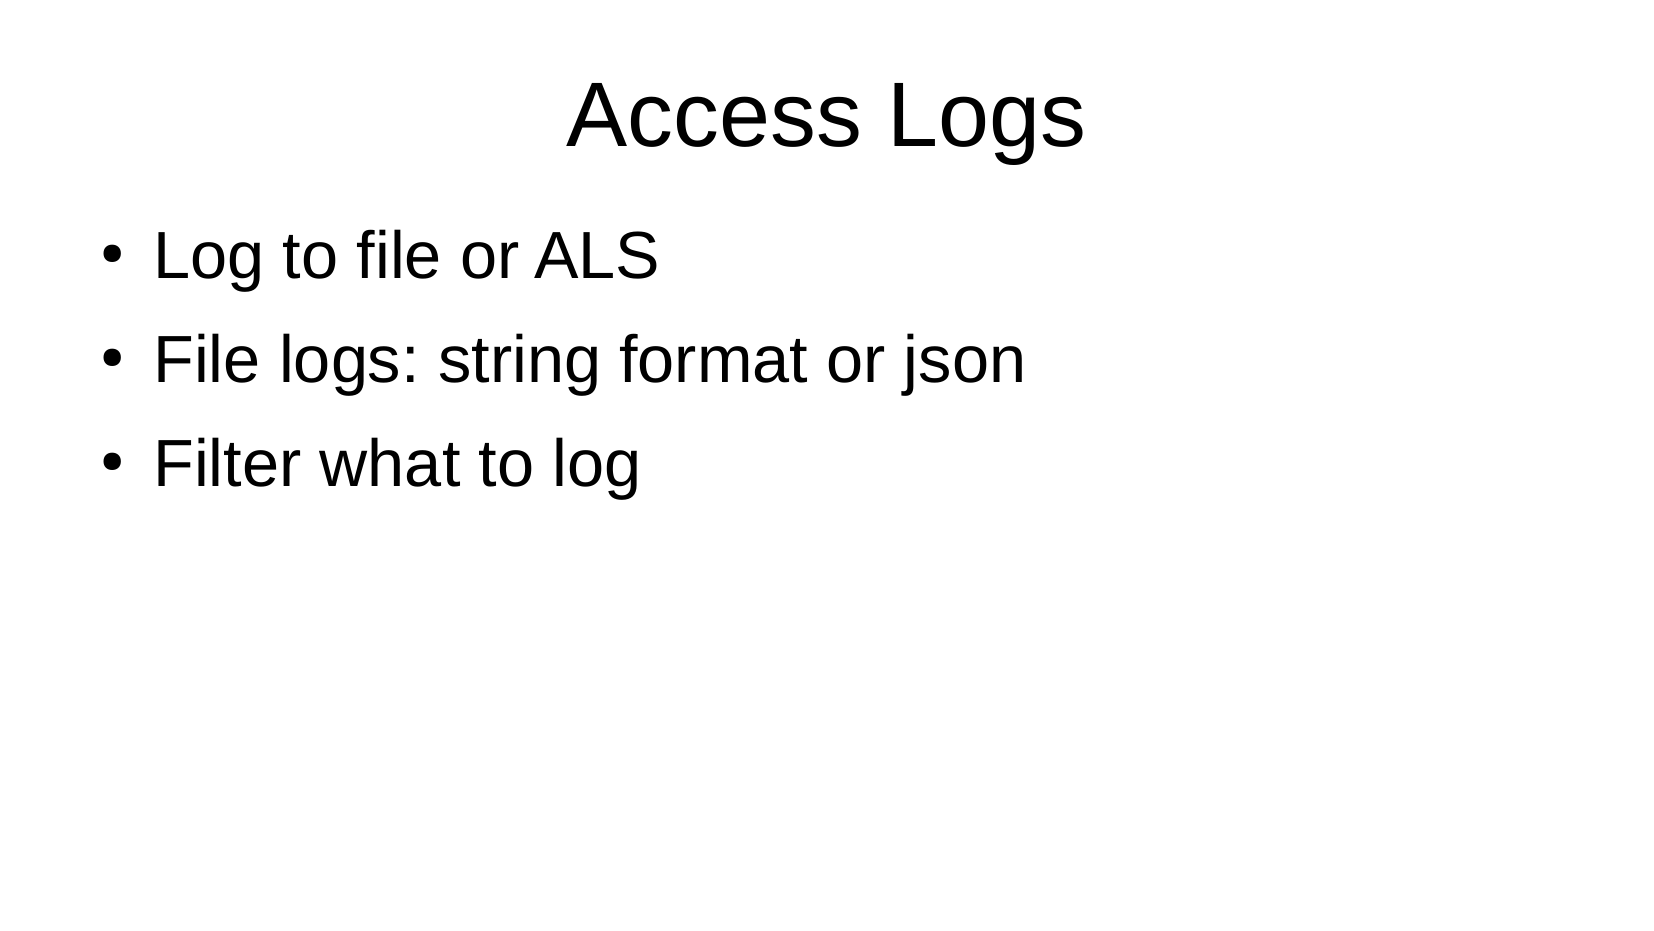

# Access Logs
Log to file or ALS
File logs: string format or json
Filter what to log